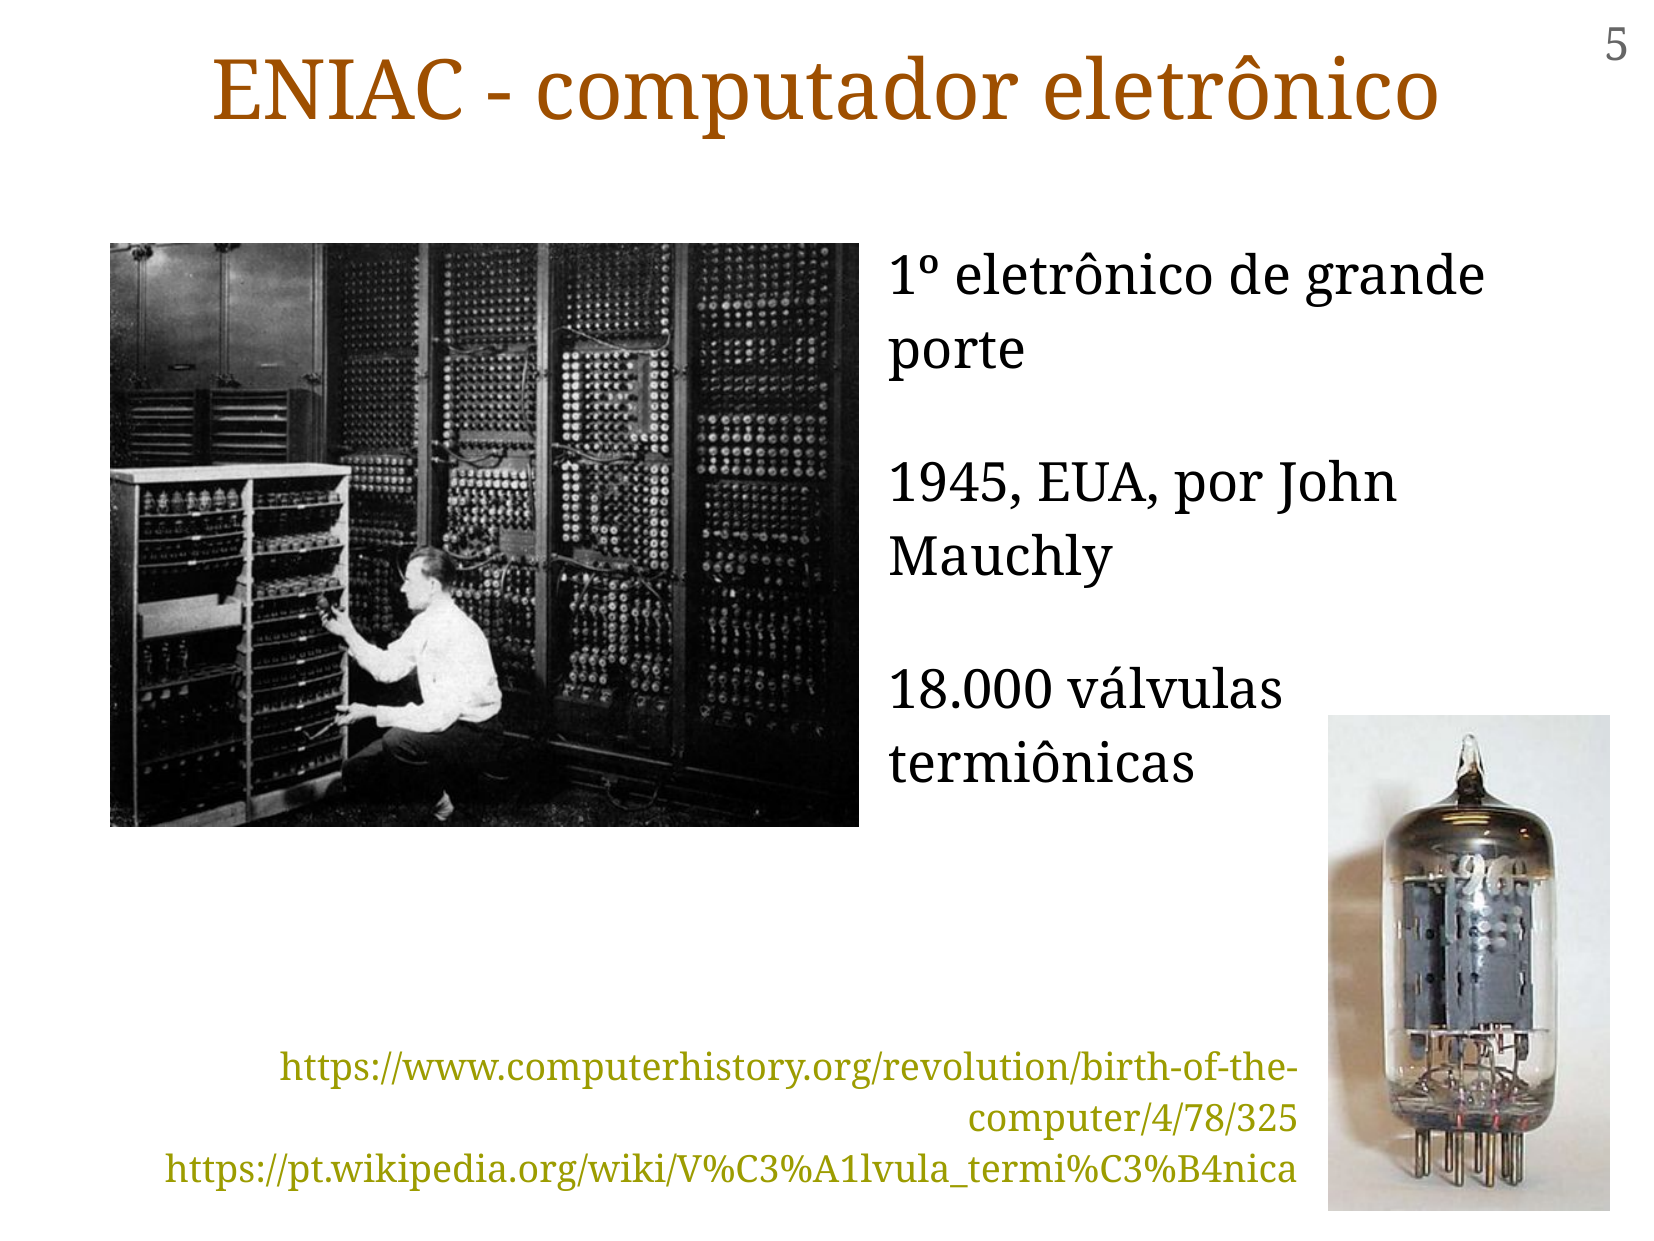

5
# ENIAC - computador eletrônico
1º eletrônico de grande porte
1945, EUA, por John Mauchly
18.000 válvulas termiônicas
https://www.computerhistory.org/revolution/birth-of-the-computer/4/78/325
https://pt.wikipedia.org/wiki/V%C3%A1lvula_termi%C3%B4nica